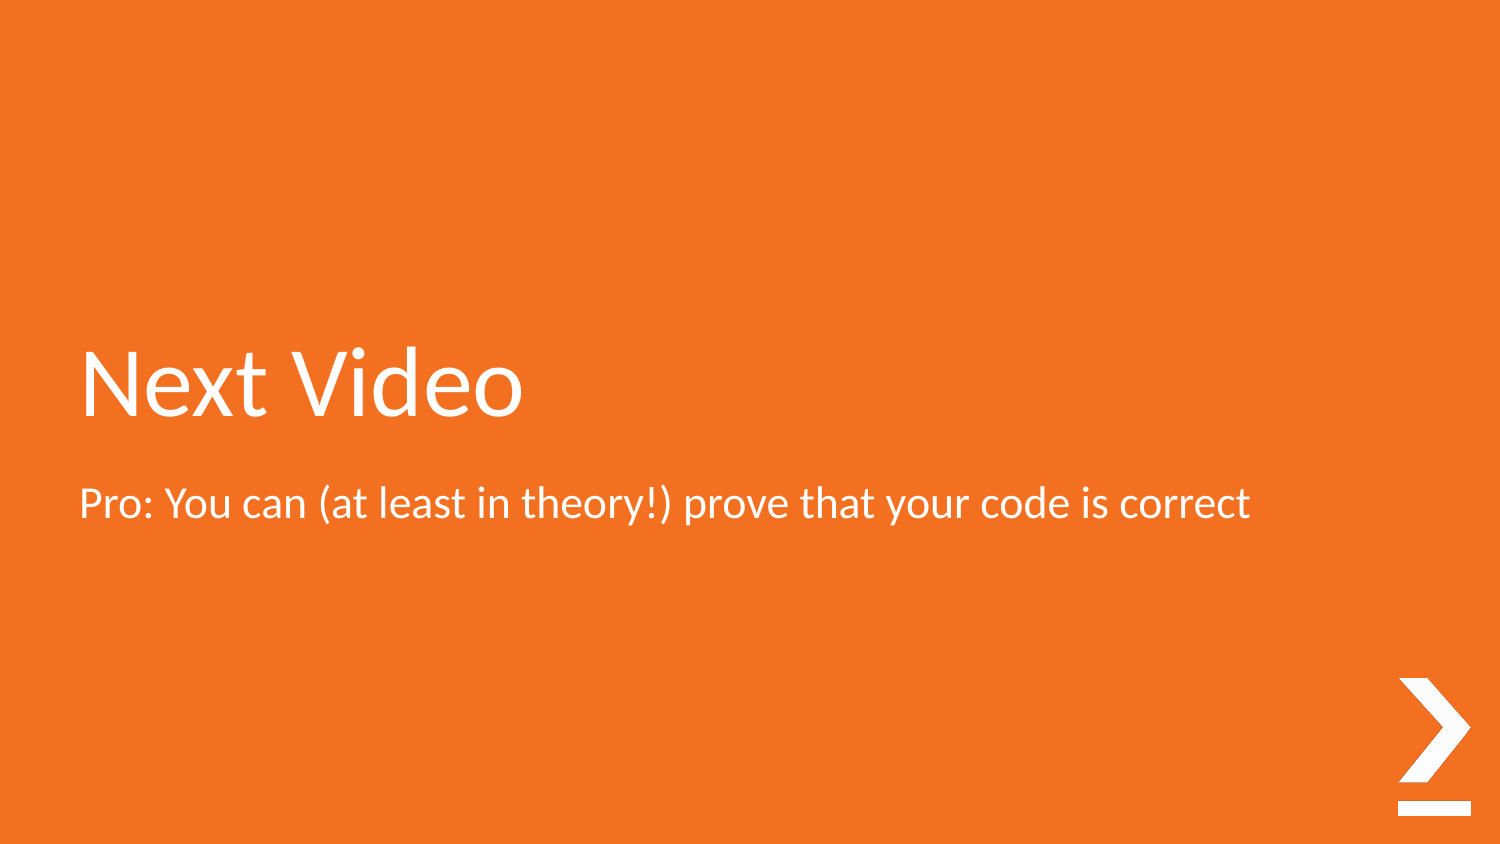

# Next Video
Pro: You can (at least in theory!) prove that your code is correct